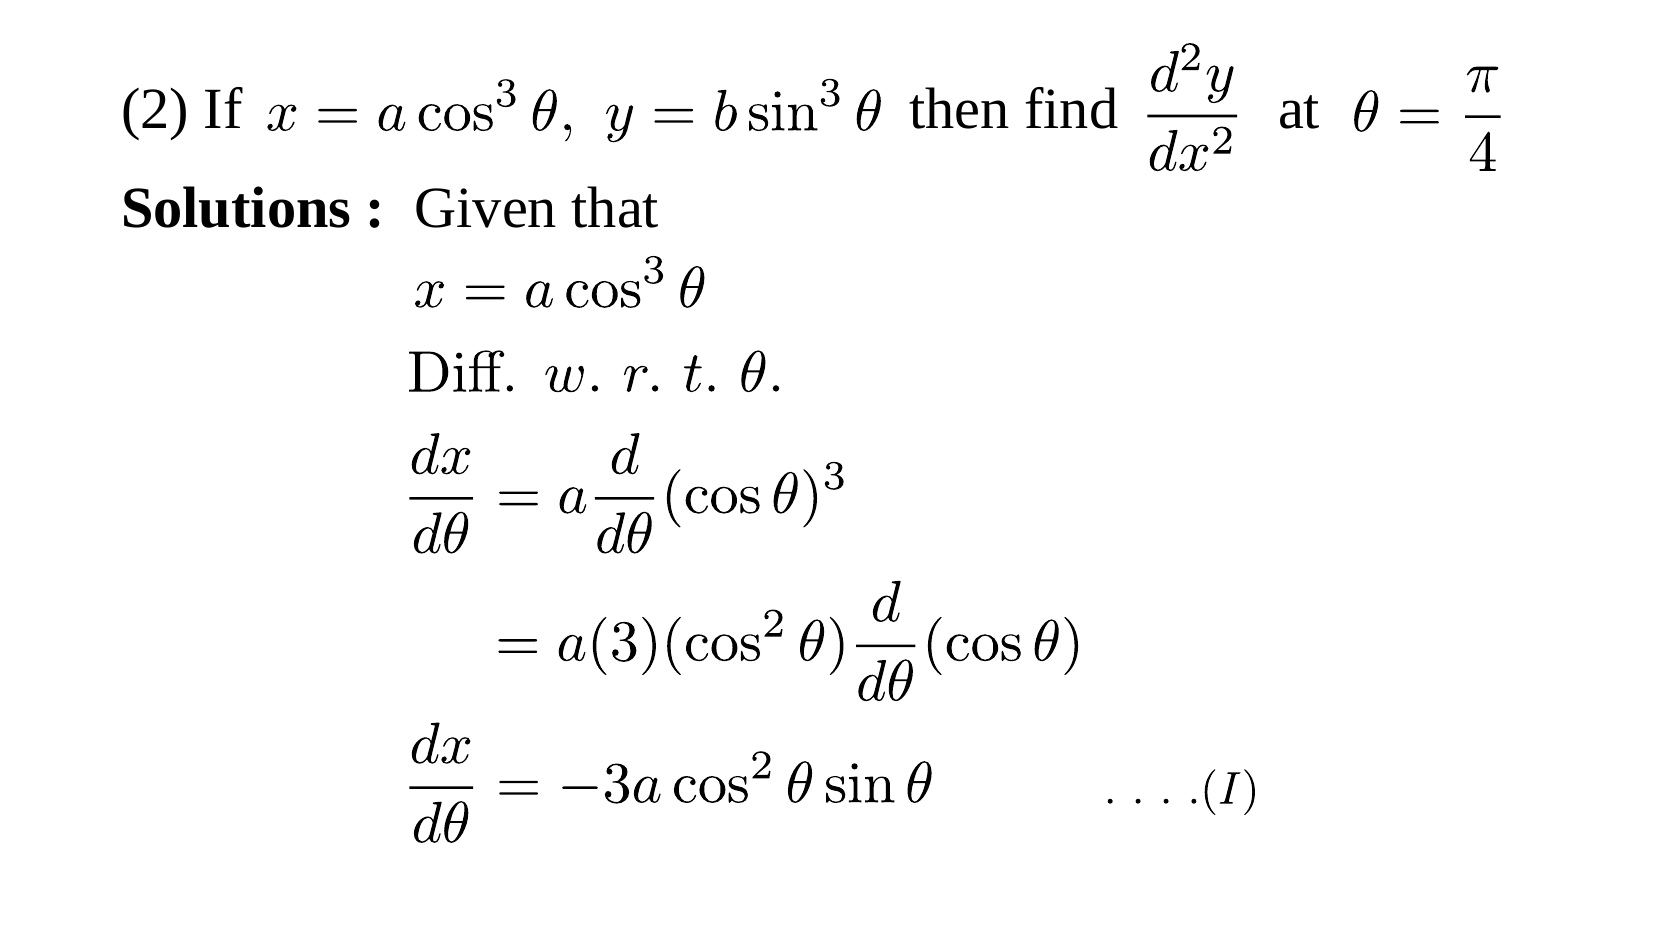

# (2) If then find at Solutions : Given that